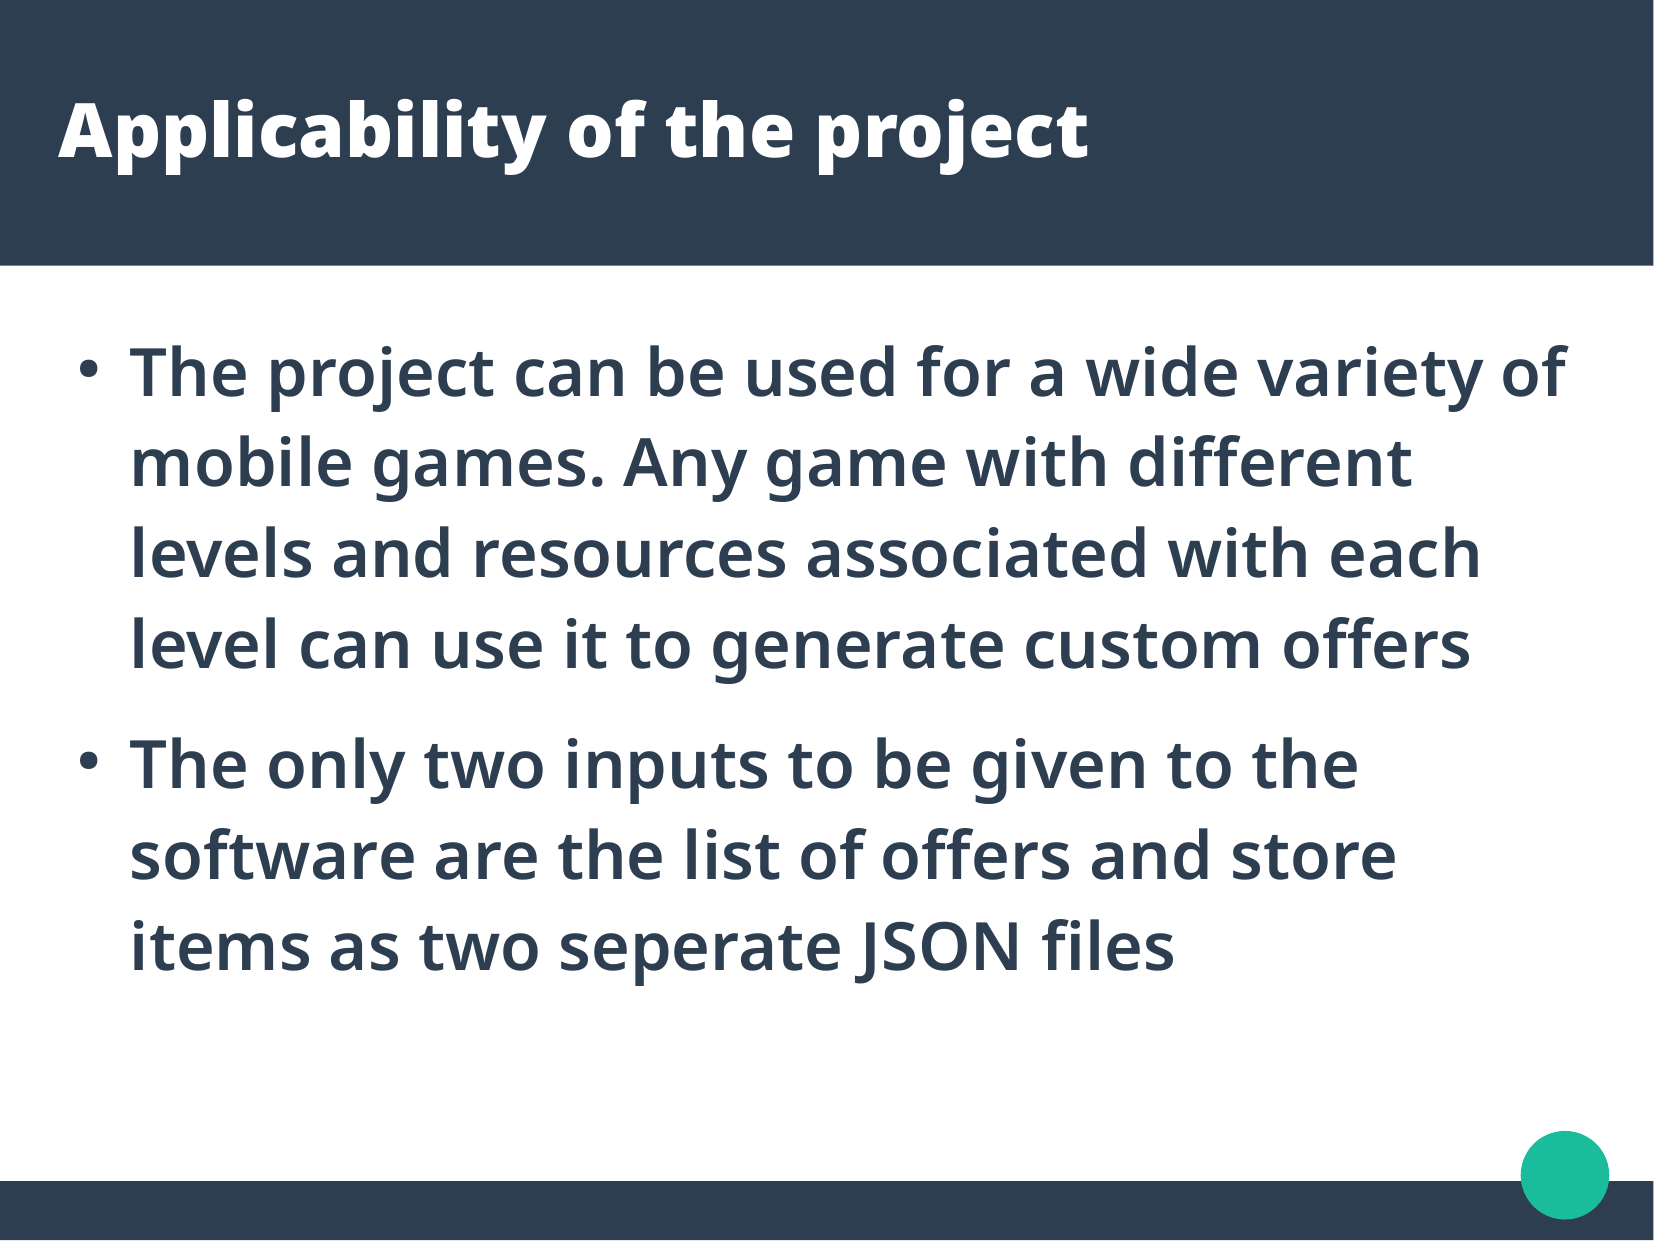

# Applicability of the project
The project can be used for a wide variety of mobile games. Any game with different levels and resources associated with each level can use it to generate custom offers
The only two inputs to be given to the software are the list of offers and store items as two seperate JSON files